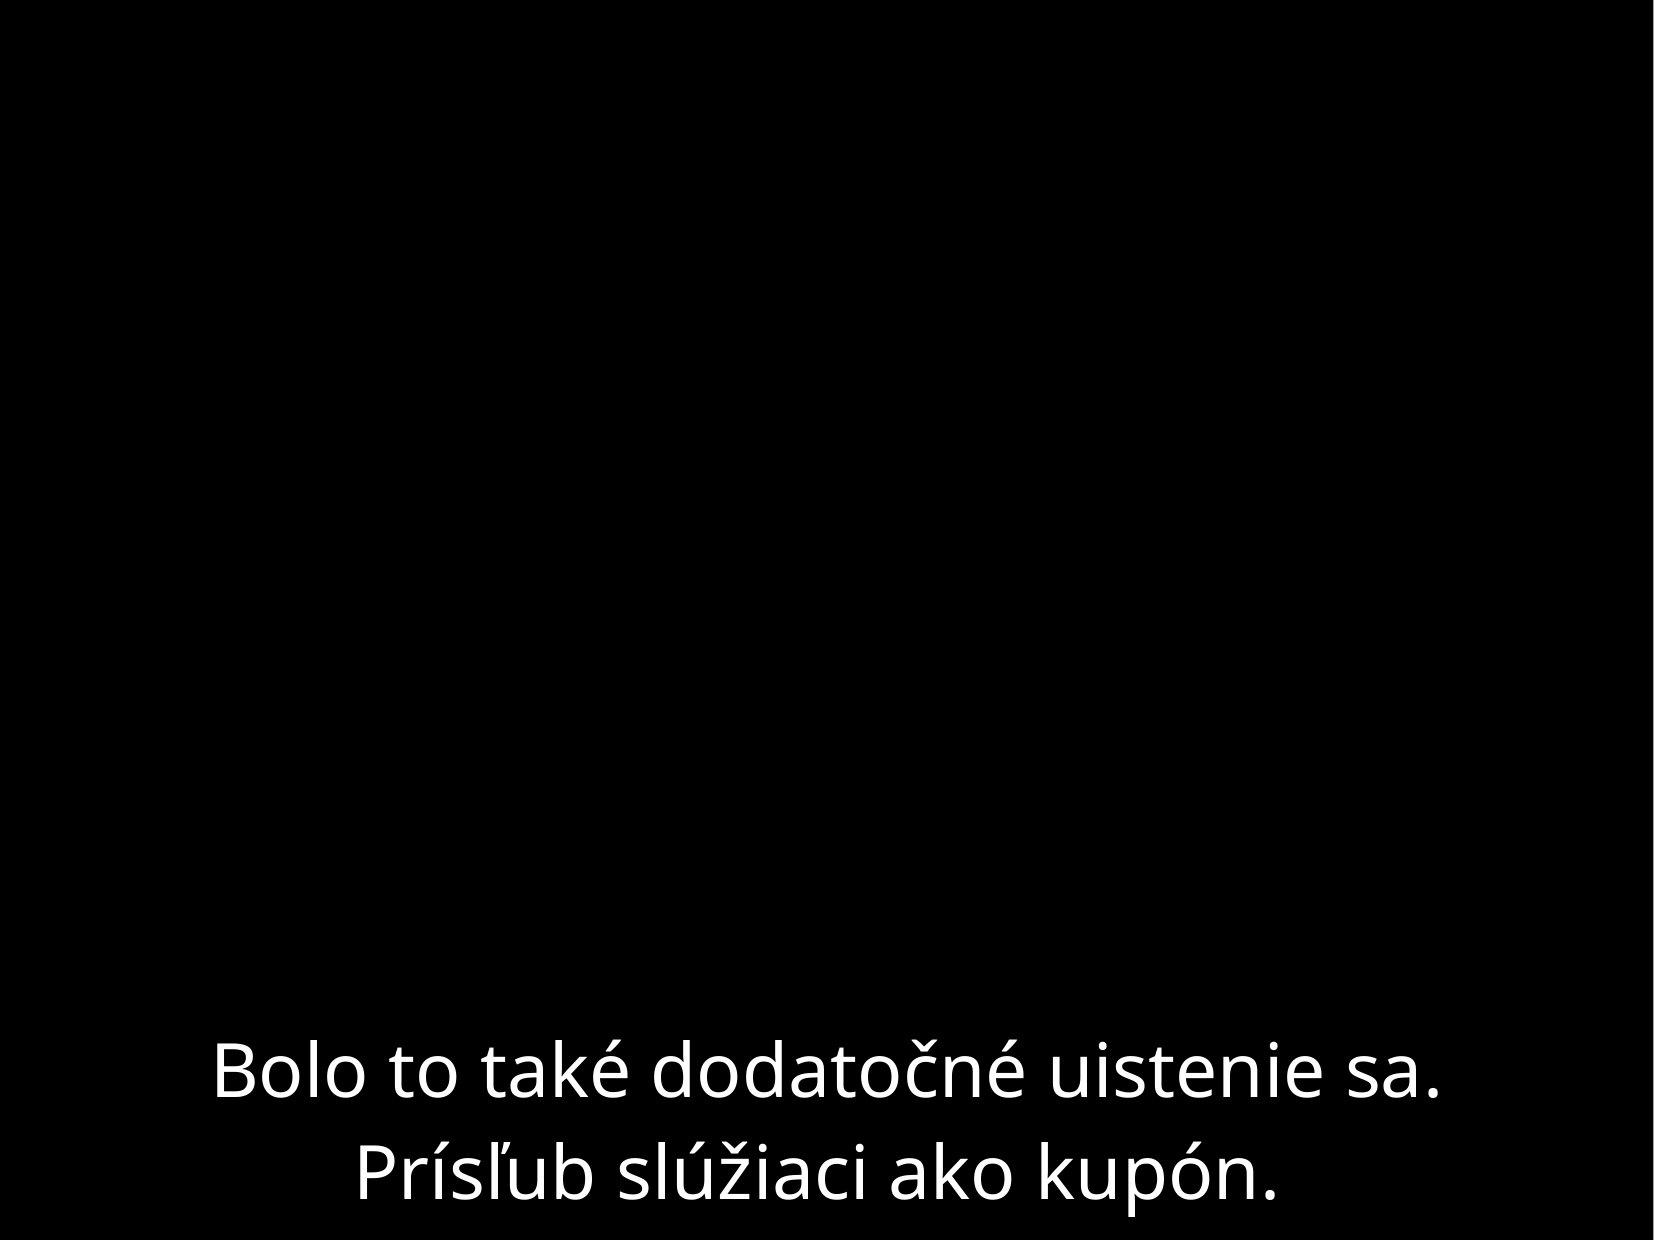

# Bolo to také dodatočné uistenie sa. Prísľub slúžiaci ako kupón.